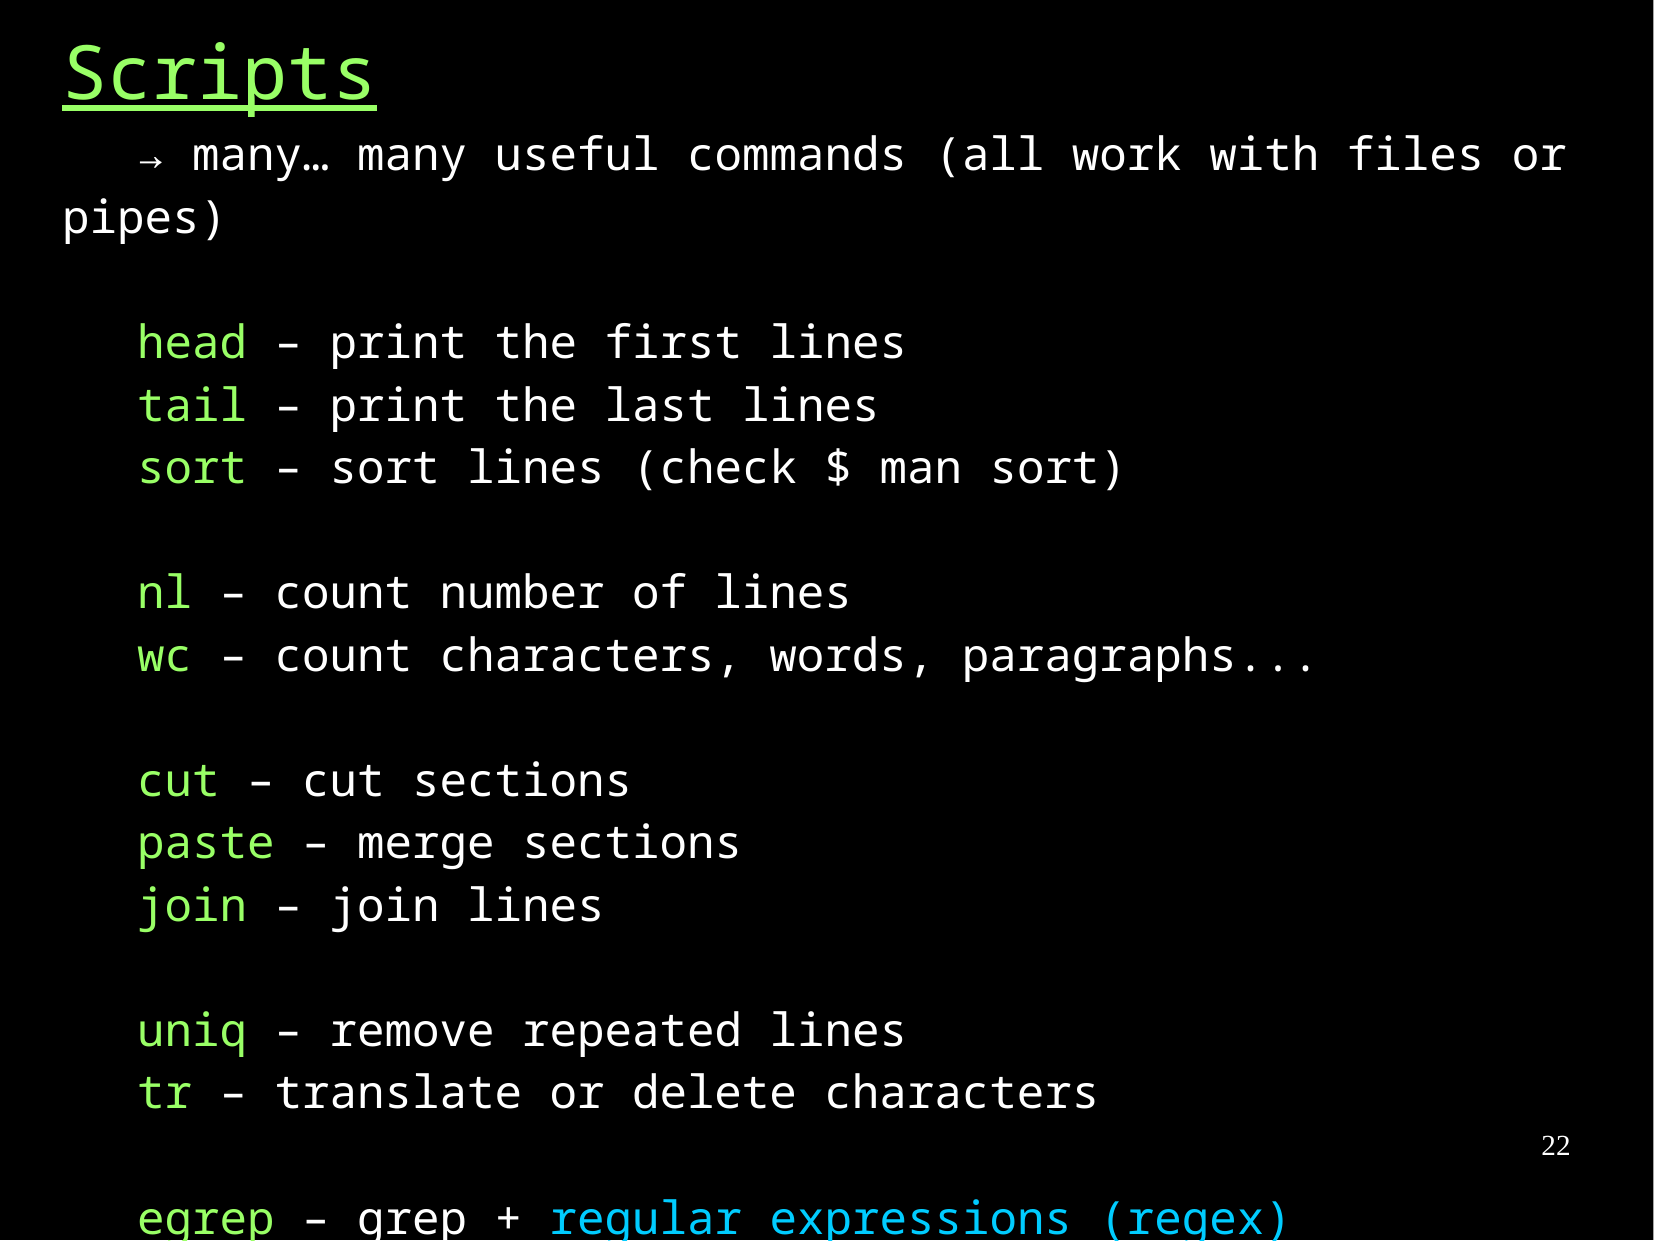

Scripts
	→ many… many useful commands (all work with files or pipes)
	head – print the first lines
	tail – print the last lines
	sort – sort lines (check $ man sort)
	nl – count number of lines
	wc – count characters, words, paragraphs...
	cut – cut sections
	paste – merge sections
	join – join lines
	uniq – remove repeated lines
	tr – translate or delete characters
	egrep – grep + regular expressions (regex)
	regex – advanced pattern matching
	sed – stream editor to transform / manipulate text
	awk – pattern processing language
	...